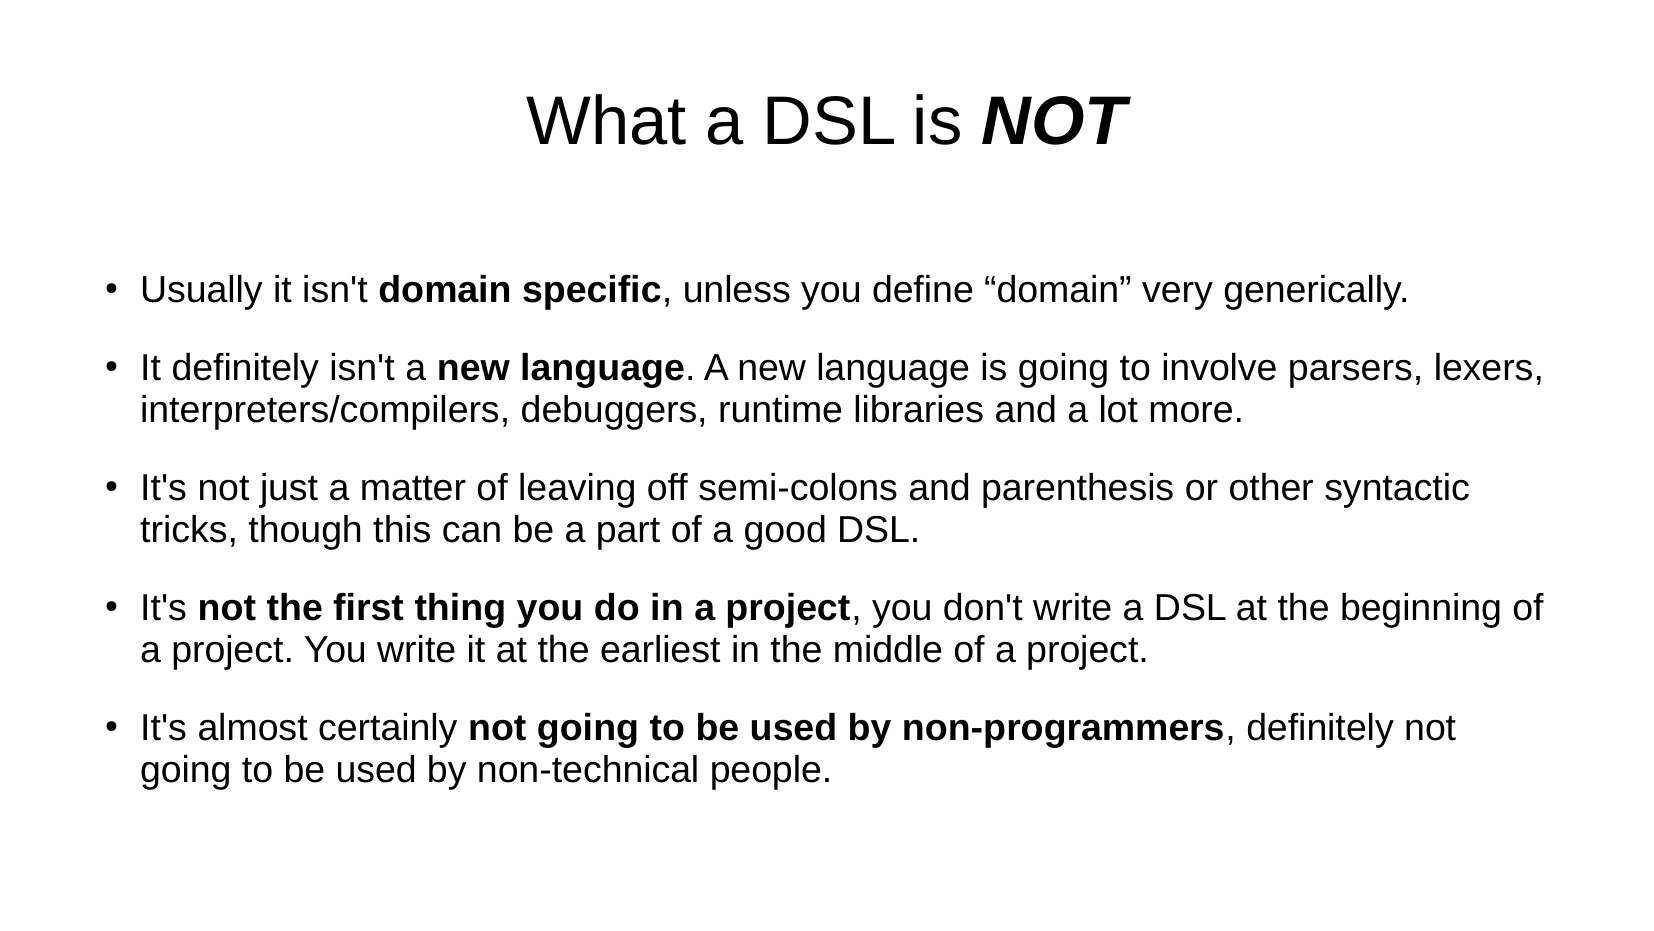

# What a DSL is NOT
Usually it isn't domain specific, unless you define “domain” very generically.
It definitely isn't a new language. A new language is going to involve parsers, lexers, interpreters/compilers, debuggers, runtime libraries and a lot more.
It's not just a matter of leaving off semi-colons and parenthesis or other syntactic tricks, though this can be a part of a good DSL.
It's not the first thing you do in a project, you don't write a DSL at the beginning of a project. You write it at the earliest in the middle of a project.
It's almost certainly not going to be used by non-programmers, definitely not going to be used by non-technical people.